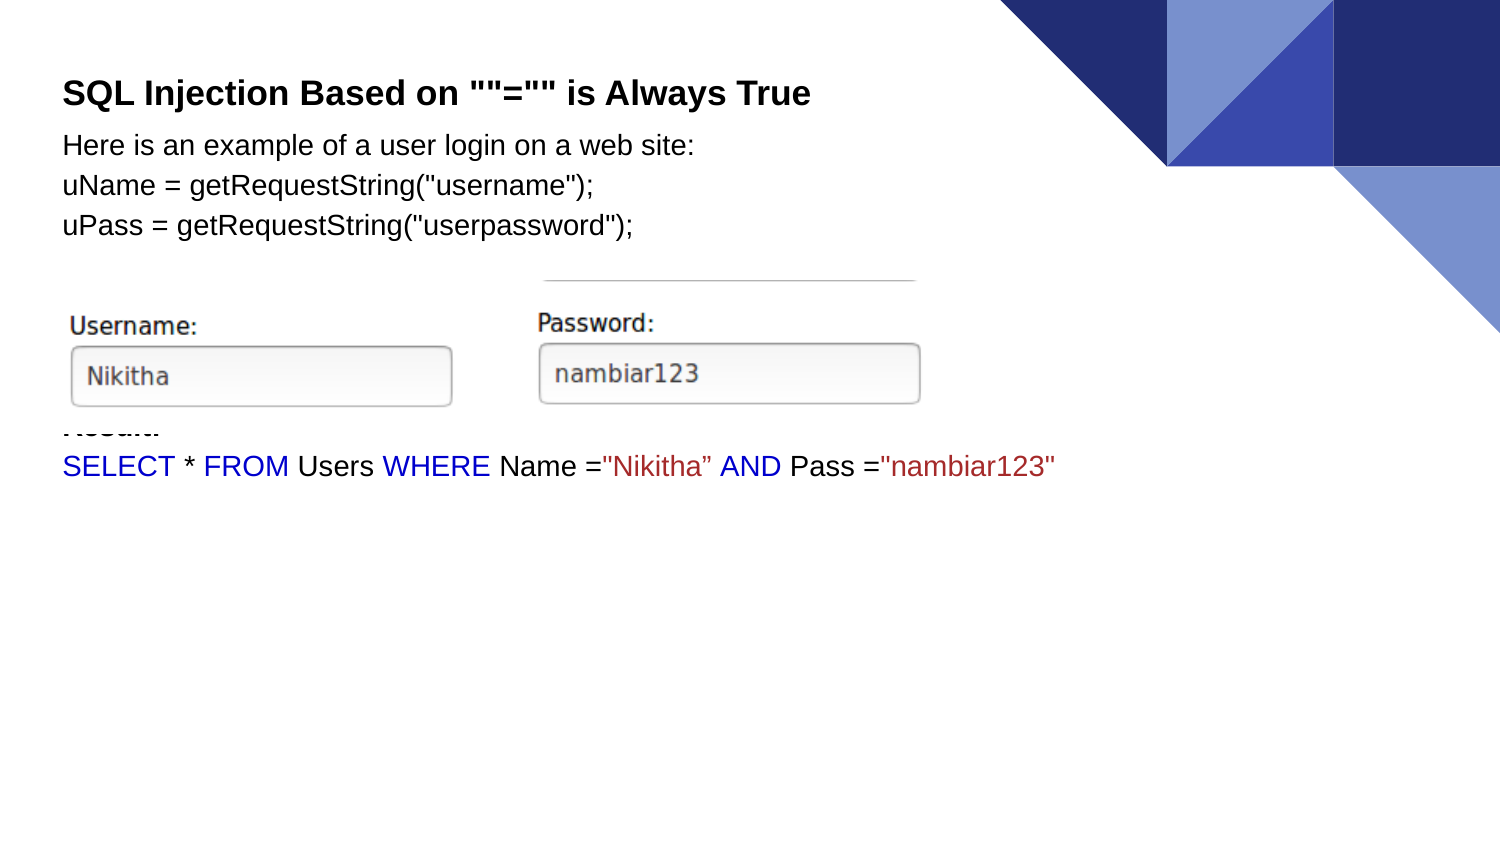

SQL Injection Based on ""="" is Always True
Here is an example of a user login on a web site:
uName = getRequestString("username");
uPass = getRequestString("userpassword");
sql = 'SELECT * FROM Users WHERE Name ="' + uName + '" AND Pass ="' + uPass + '"'
Result:
SELECT * FROM Users WHERE Name ="Nikitha” AND Pass ="nambiar123"
#